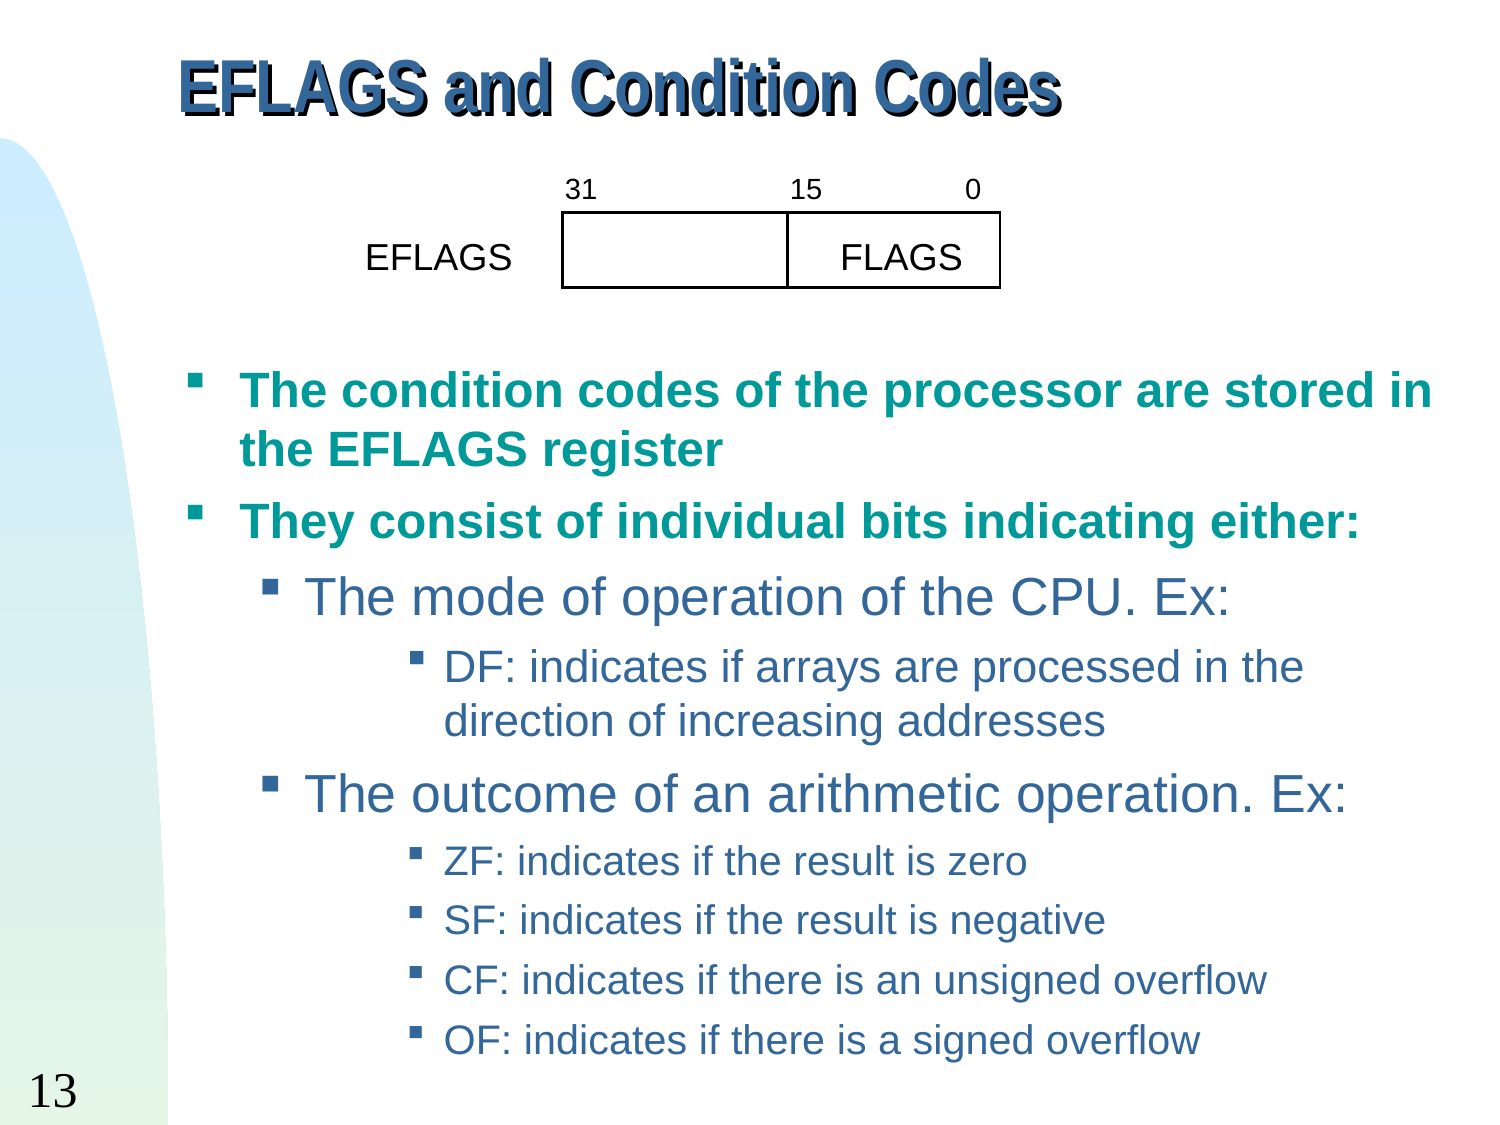

# EFLAGS and Condition Codes
31
15
0
EFLAGS
FLAGS
The condition codes of the processor are stored in the EFLAGS register
They consist of individual bits indicating either:
The mode of operation of the CPU. Ex:
DF: indicates if arrays are processed in the direction of increasing addresses
The outcome of an arithmetic operation. Ex:
ZF: indicates if the result is zero
SF: indicates if the result is negative
CF: indicates if there is an unsigned overflow
OF: indicates if there is a signed overflow
13